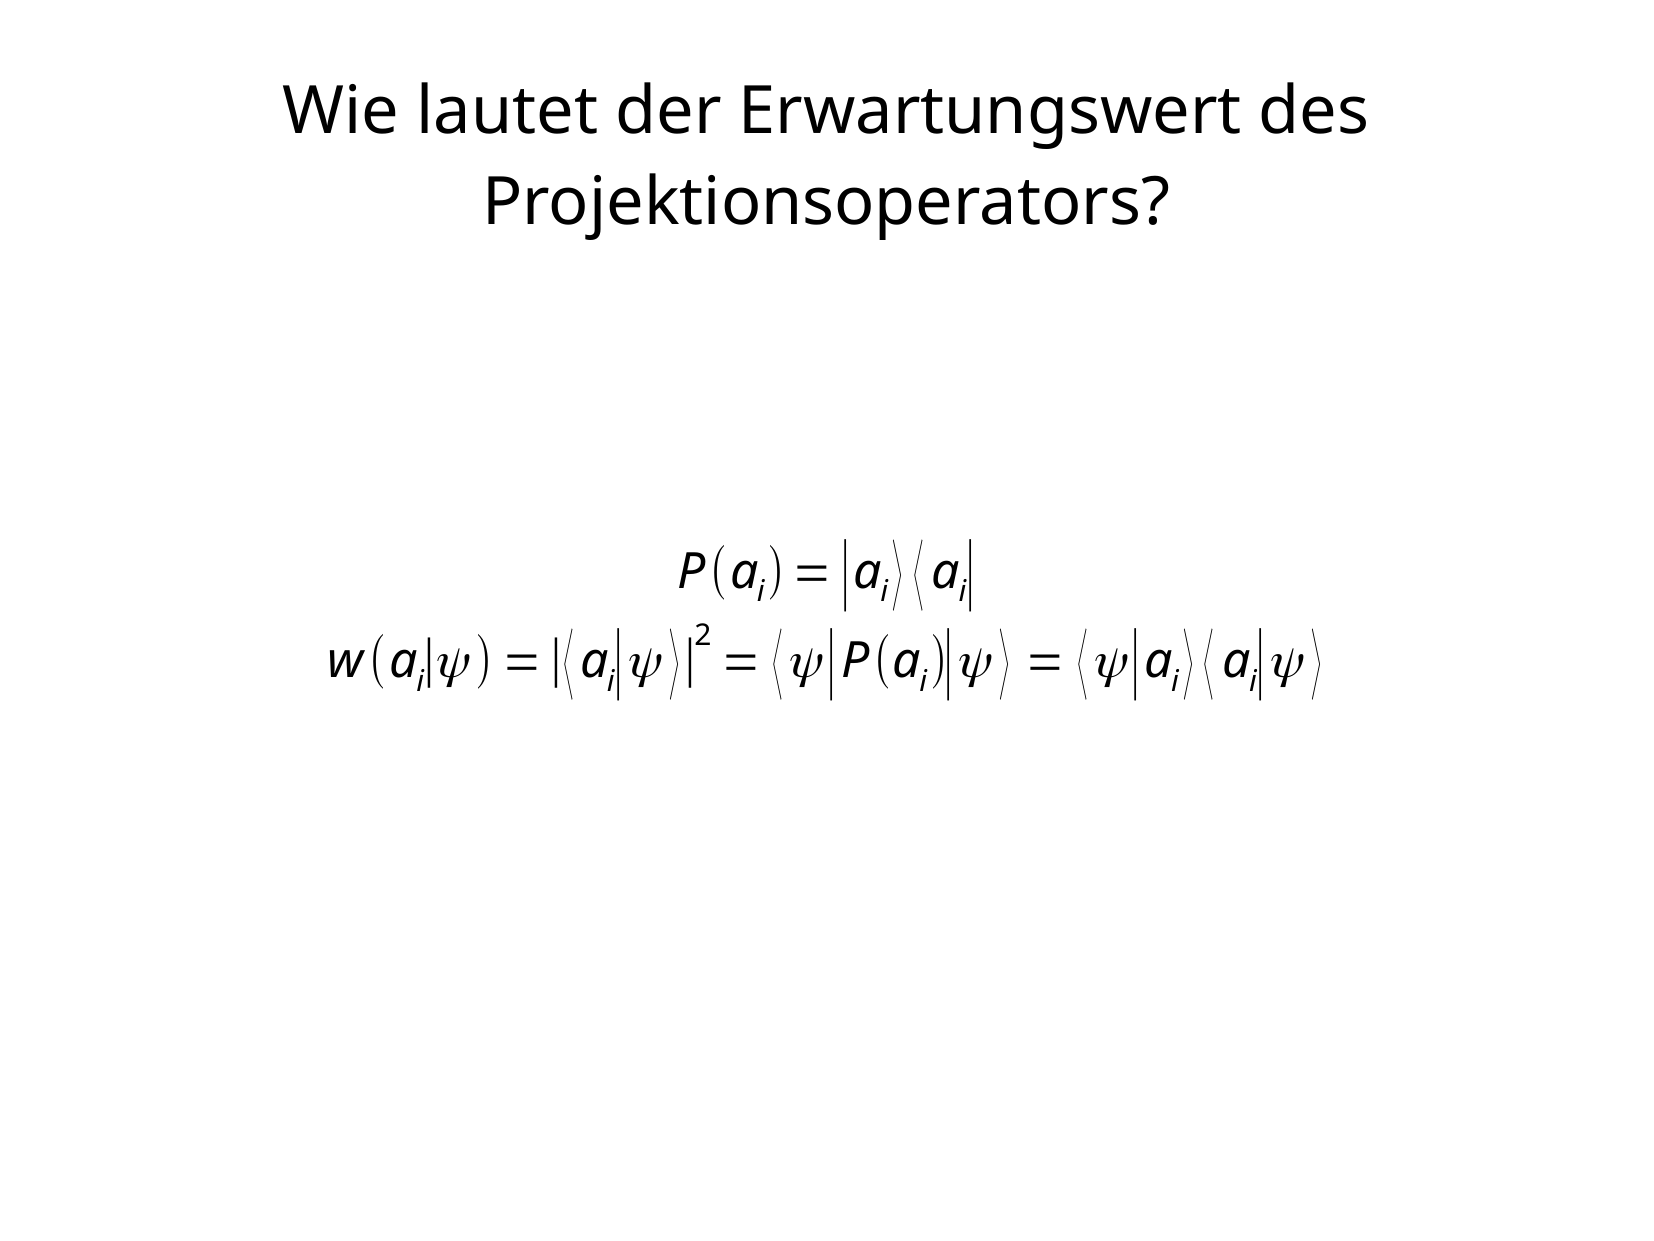

# Wie lautet der Erwartungswert des Projektionsoperators?